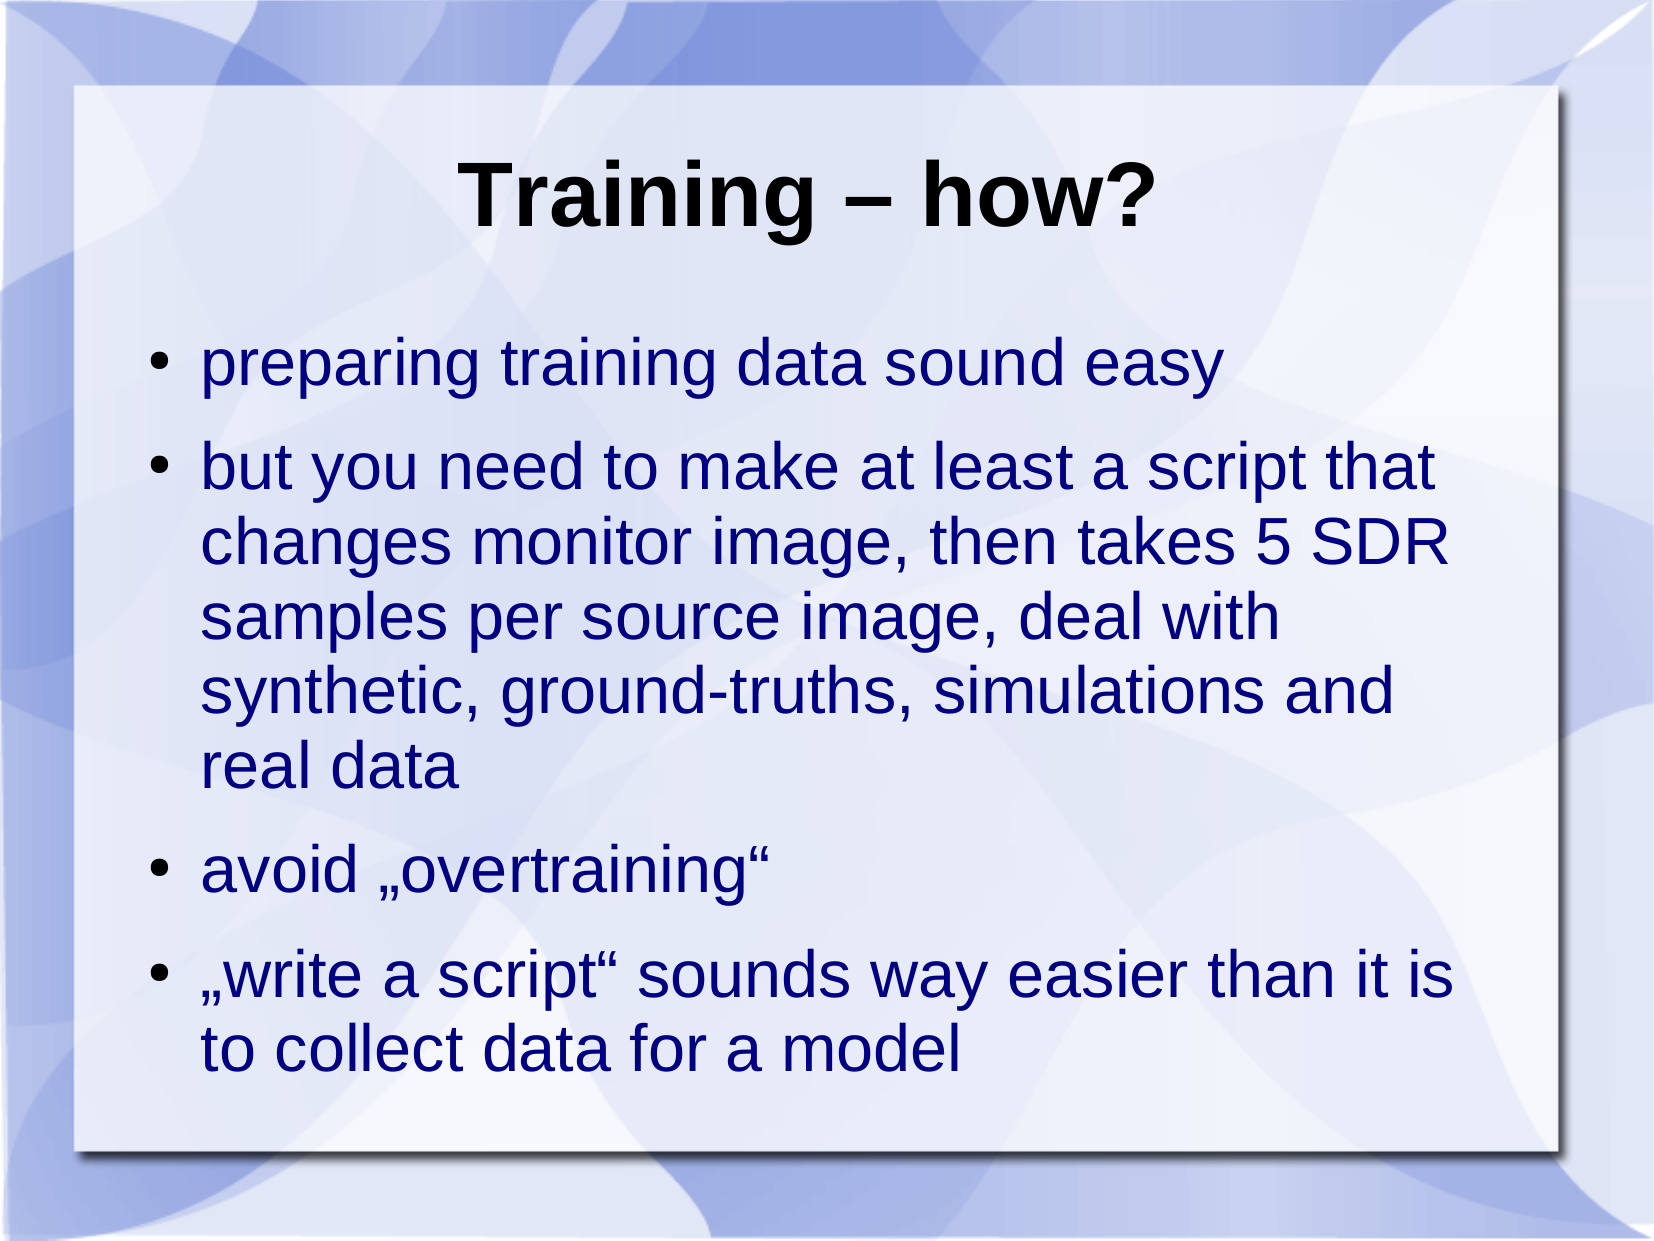

# Training – how?
preparing training data sound easy
but you need to make at least a script that changes monitor image, then takes 5 SDR samples per source image, deal with synthetic, ground-truths, simulations and real data
avoid „overtraining“
„write a script“ sounds way easier than it is to collect data for a model